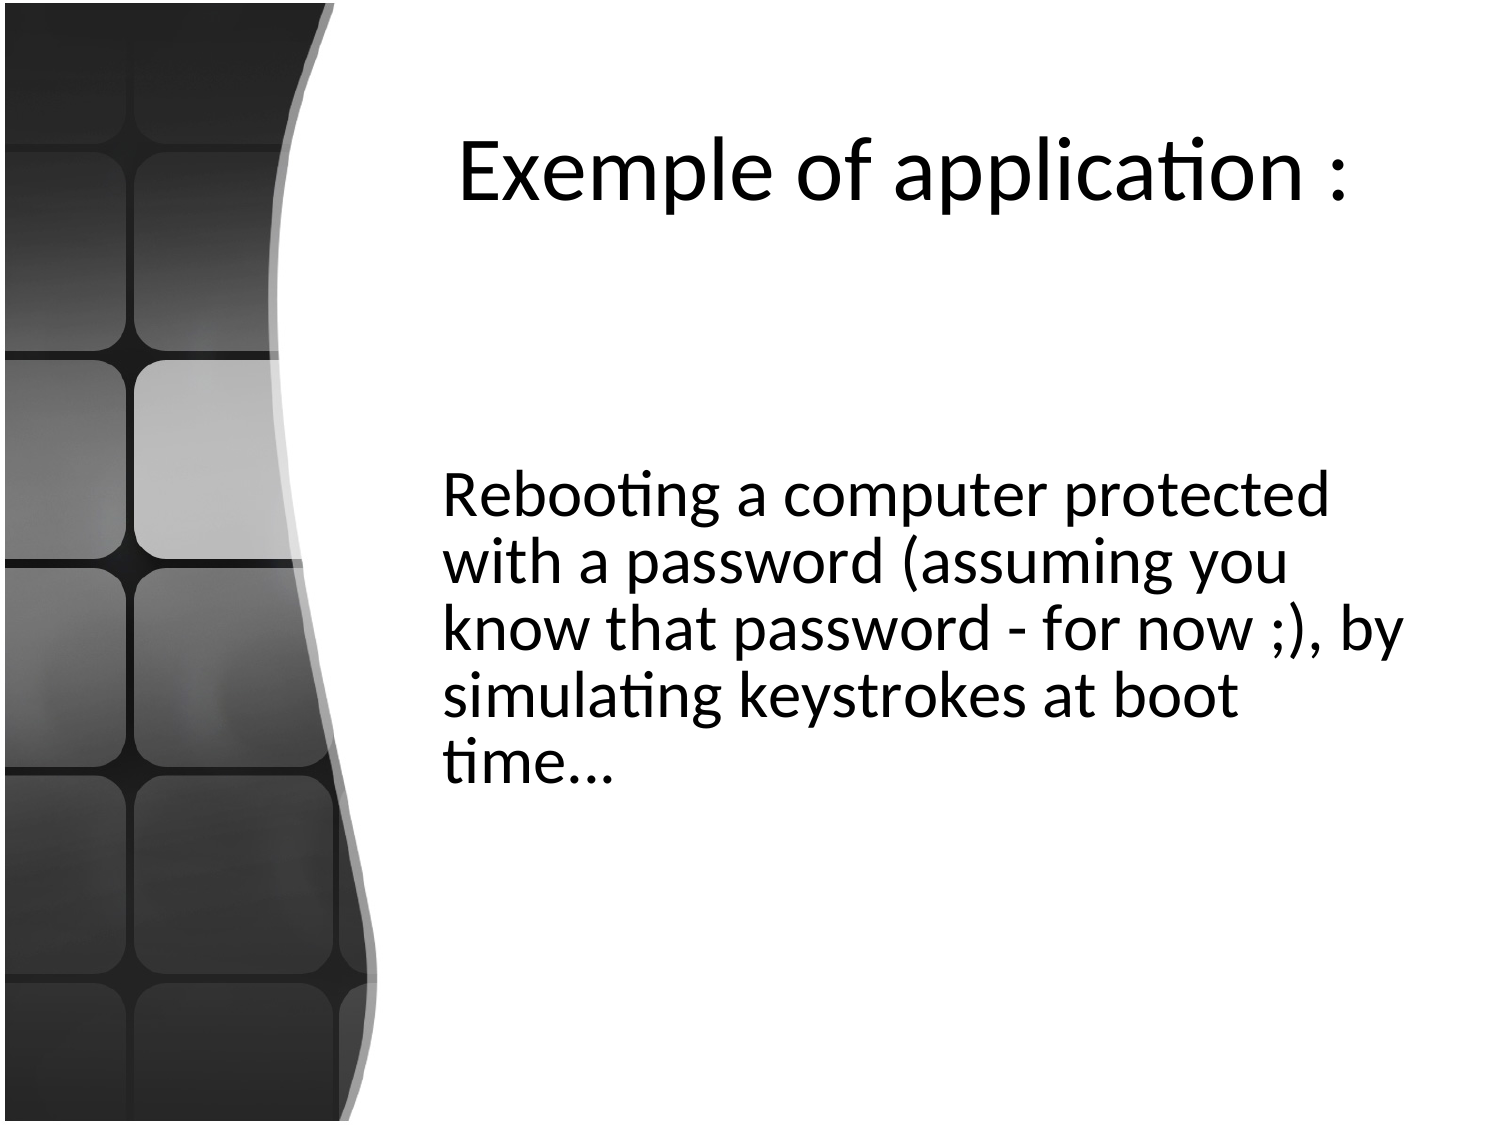

# Exemple of application :
Rebooting a computer protected with a password (assuming you know that password - for now ;), by simulating keystrokes at boot time...